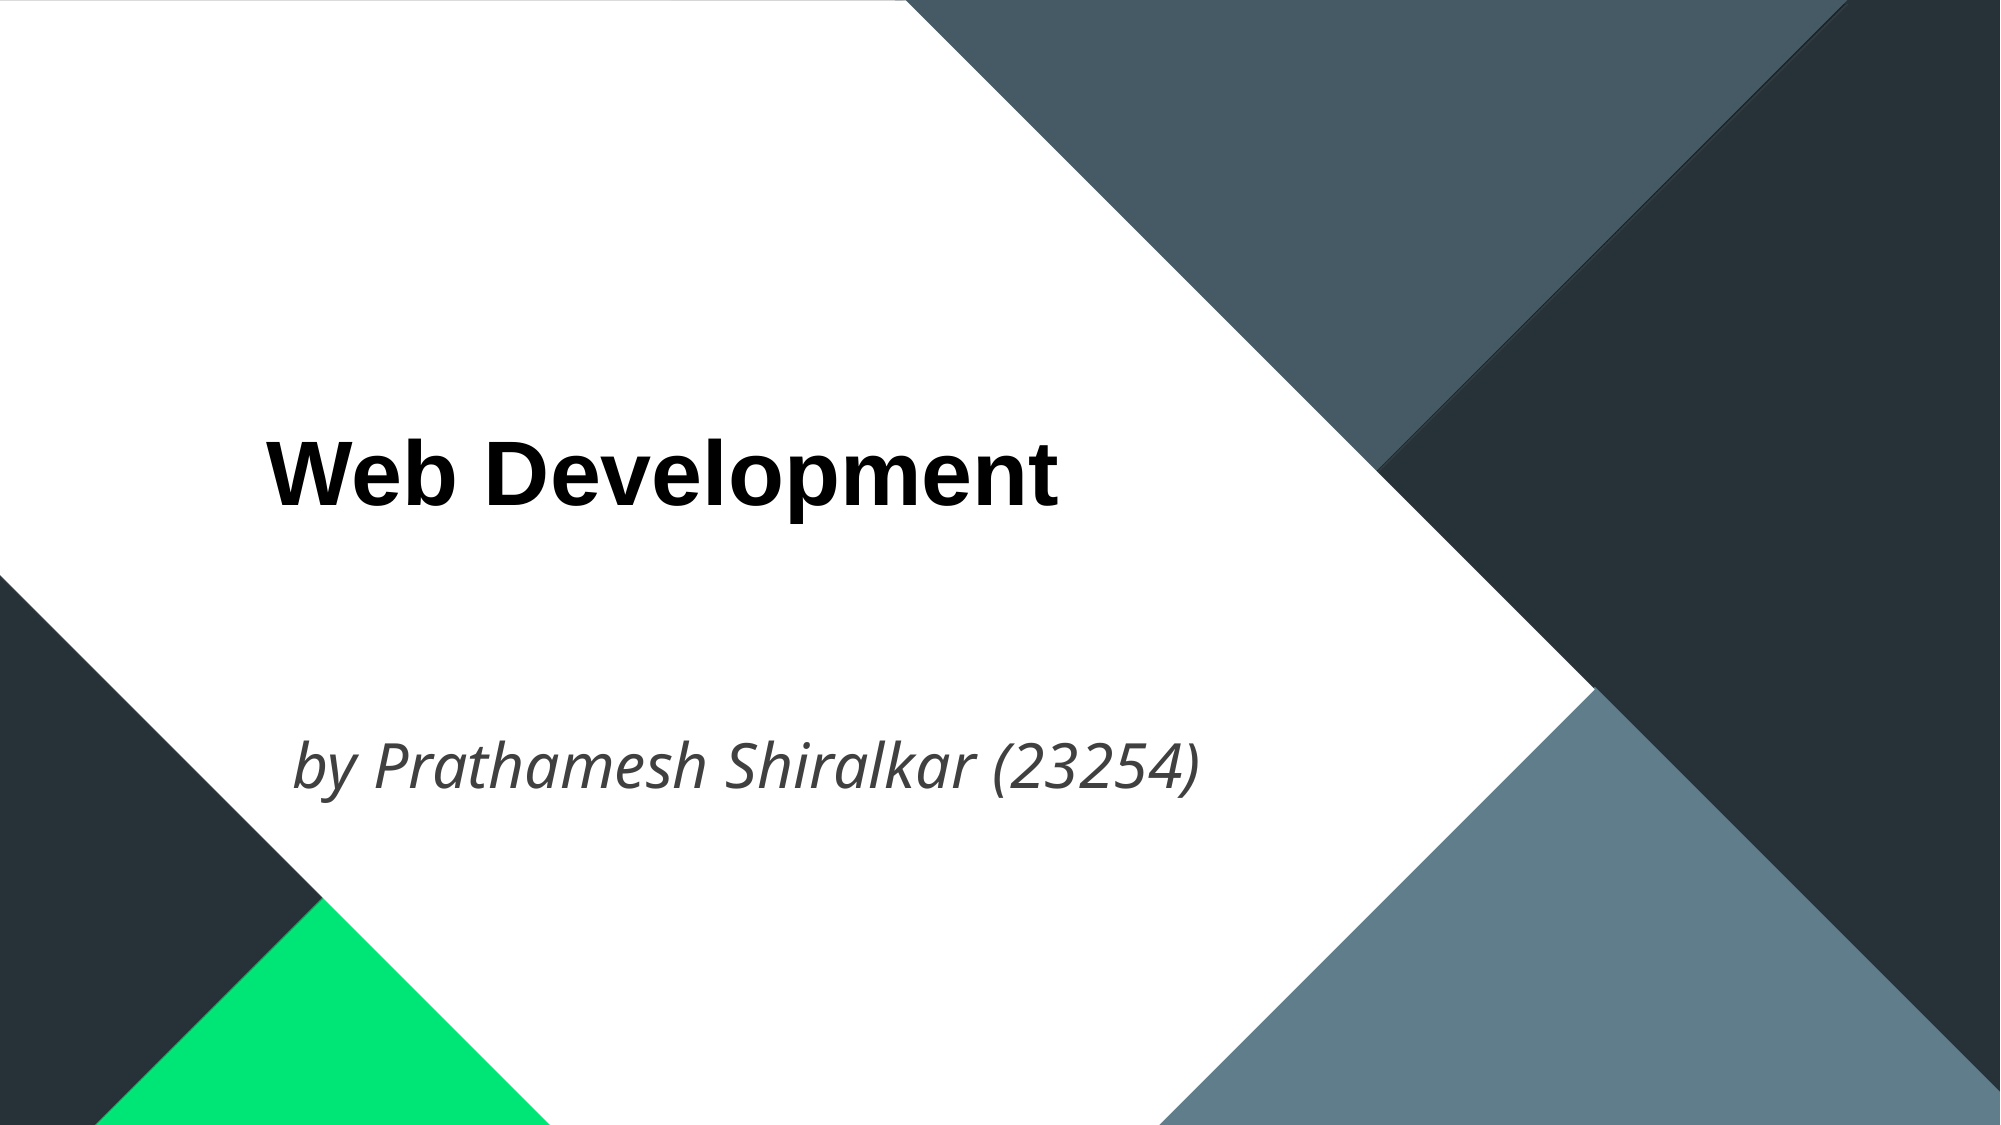

Web Development
Domain Introduction
by Prathamesh Shiralkar (23254)